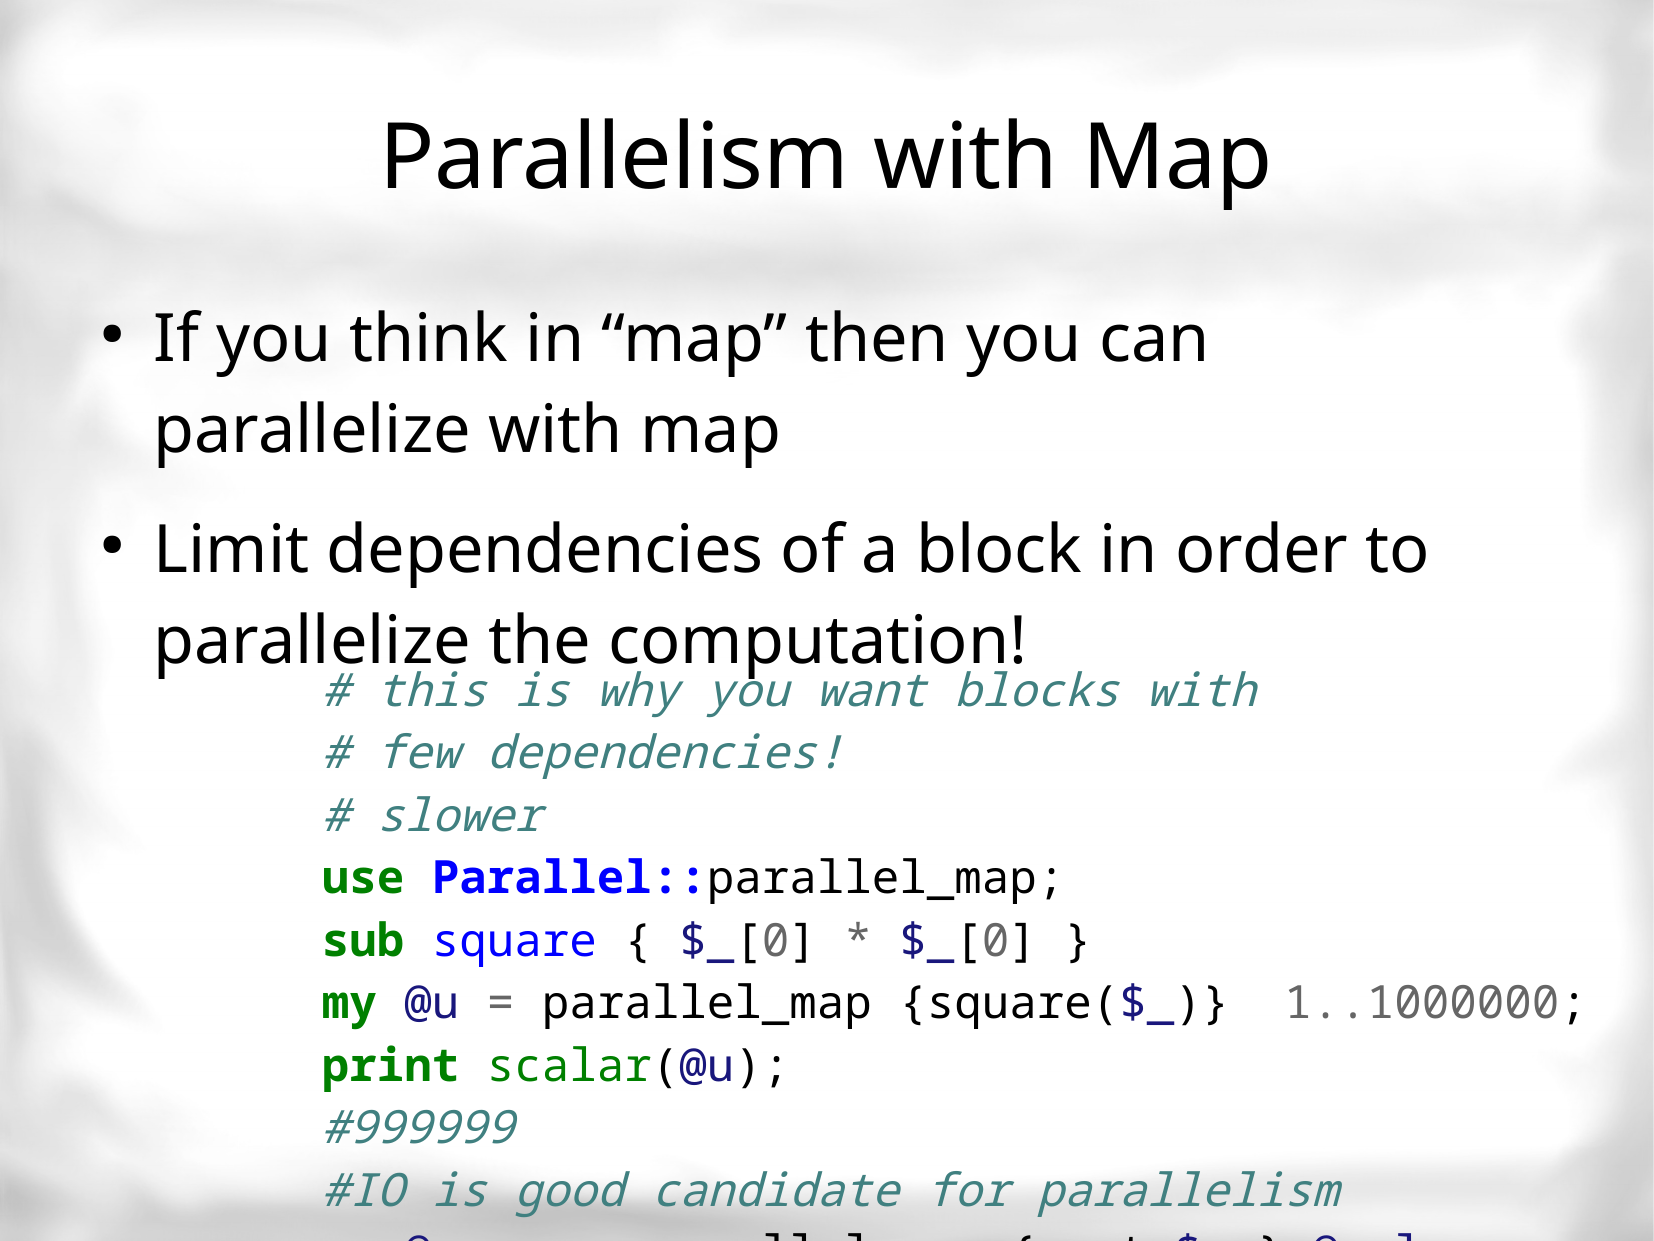

# Parallelism with Map
If you think in “map” then you can parallelize with map
Limit dependencies of a block in order to parallelize the computation!
# this is why you want blocks with
# few dependencies!
# slower
use Parallel::parallel_map;
sub square { $_[0] * $_[0] }
my @u = parallel_map {square($_)} 1..1000000;
print scalar(@u);
#999999
#IO is good candidate for parallelism
my @pages = parallel_map { get $_ } @urls;